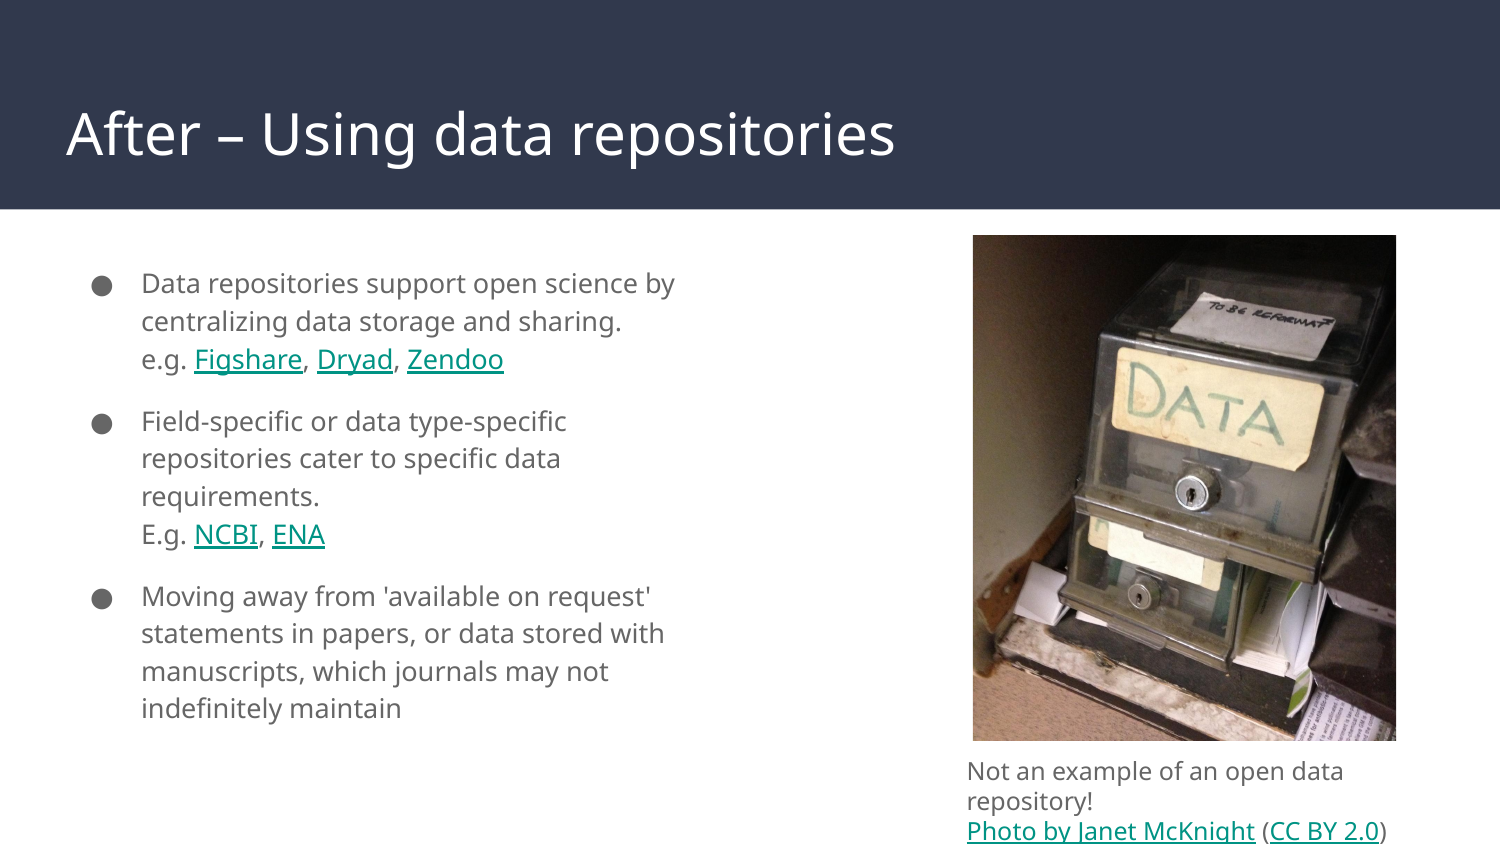

# After – Using data repositories
Data repositories support open science by centralizing data storage and sharing.
e.g. Figshare, Dryad, Zendoo
Field-specific or data type-specific repositories cater to specific data requirements.
E.g. NCBI, ENA
Moving away from 'available on request' statements in papers, or data stored with manuscripts, which journals may not indefinitely maintain
Not an example of an open data repository!
Photo by Janet McKnight (CC BY 2.0)